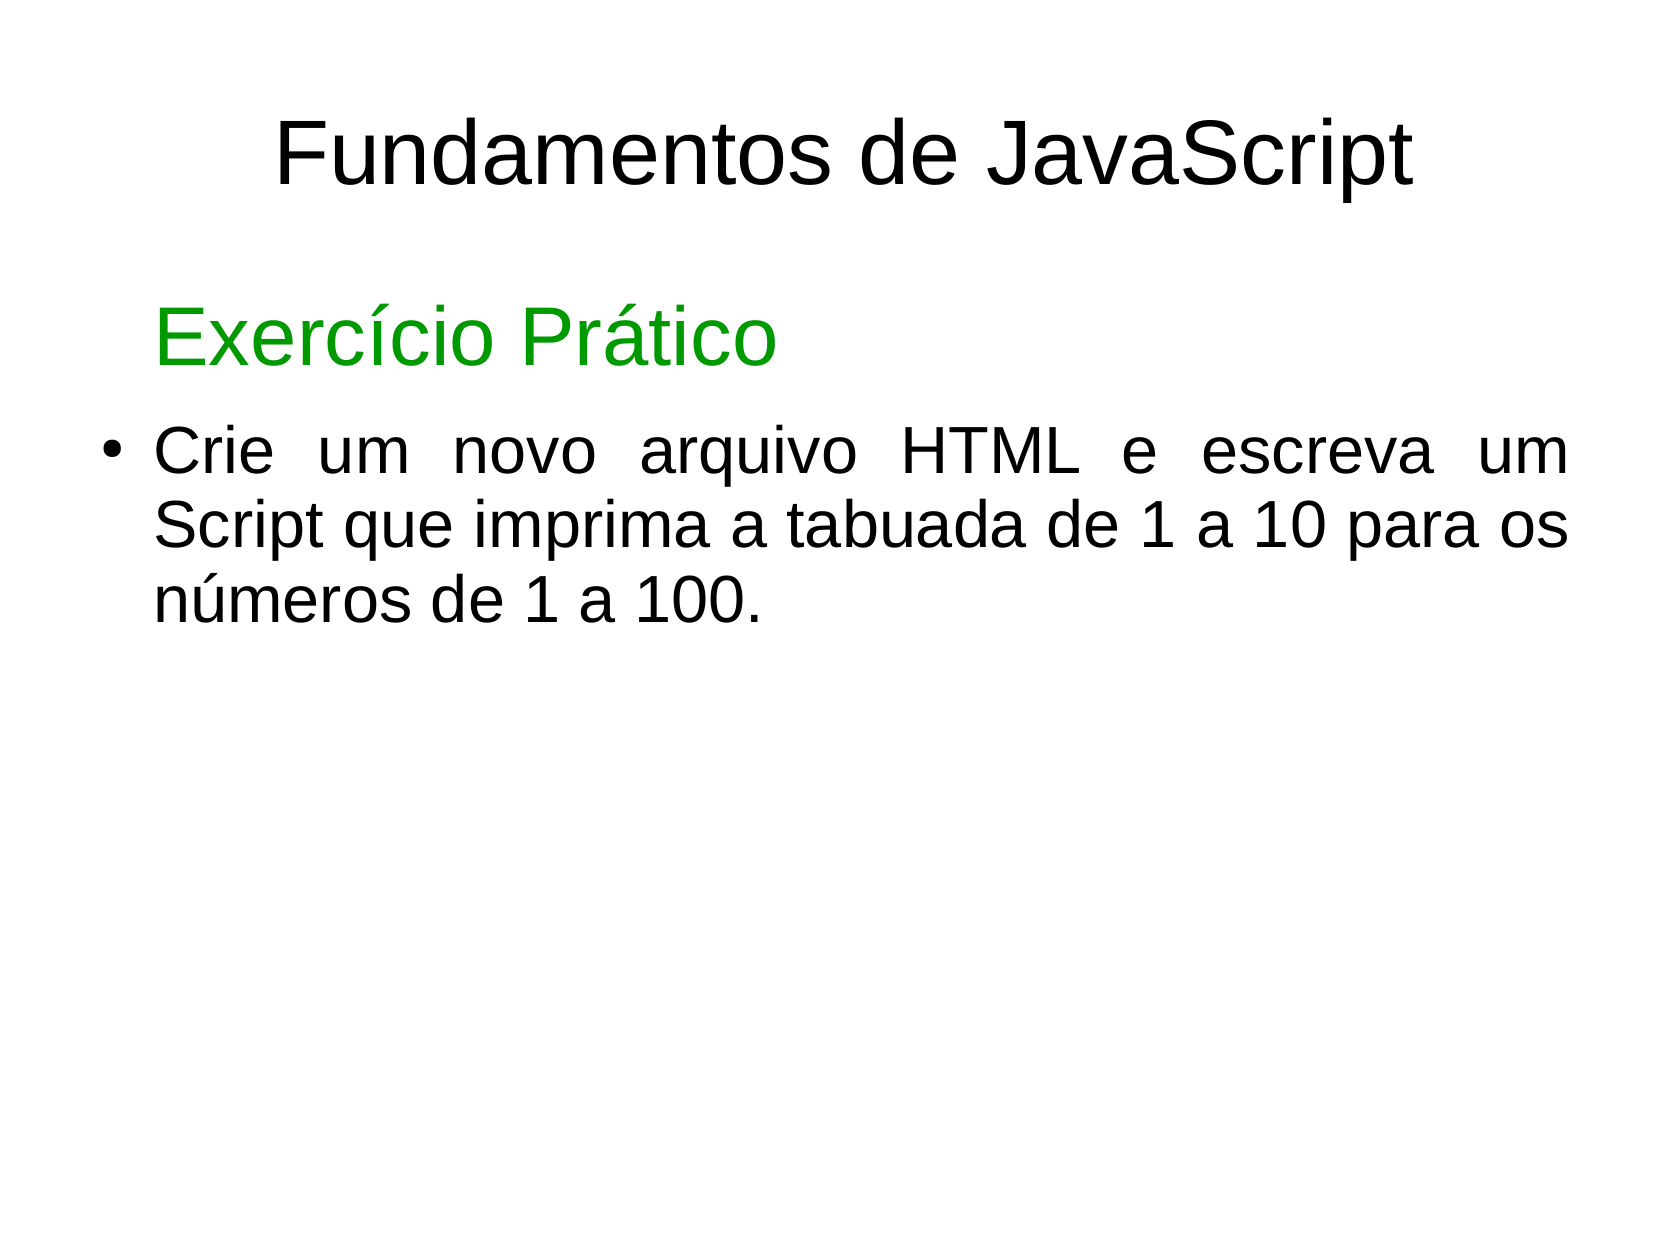

# Fundamentos de JavaScript
Exercício Prático
Crie um novo arquivo HTML e escreva um Script que imprima a tabuada de 1 a 10 para os números de 1 a 100.